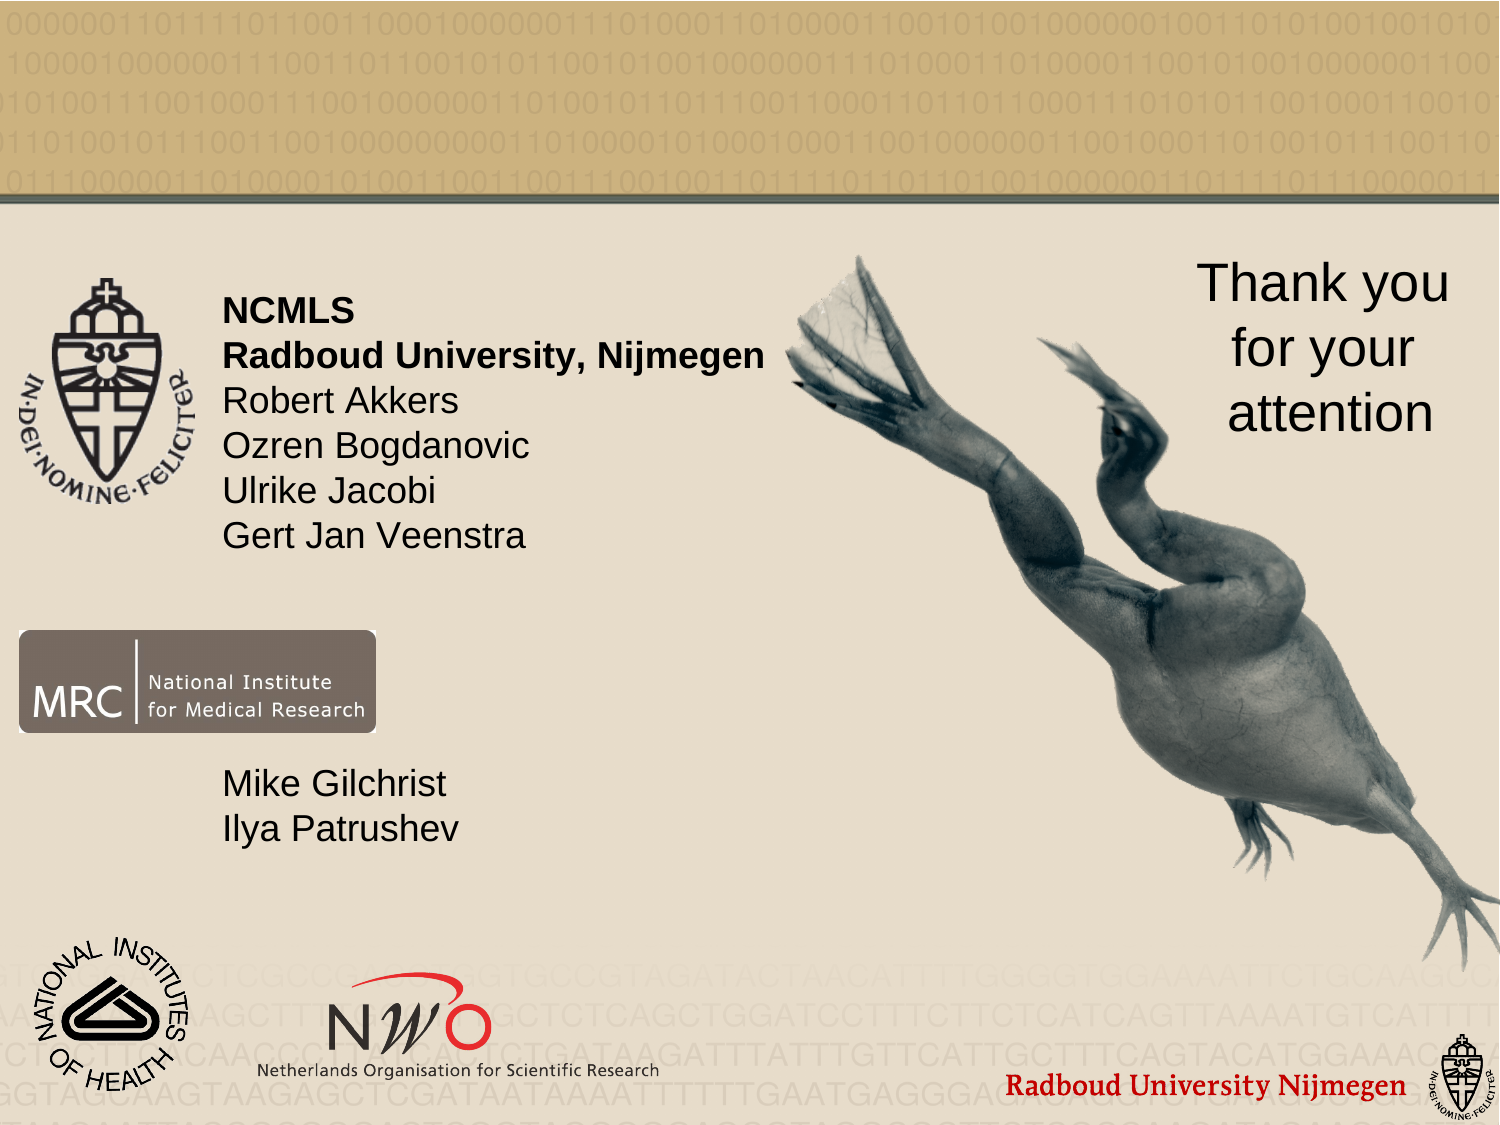

Thank you
for your
attention
NCMLS
Radboud University, Nijmegen
Robert Akkers
Ozren Bogdanovic
Ulrike Jacobi
Gert Jan Veenstra
Mike Gilchrist
Ilya Patrushev